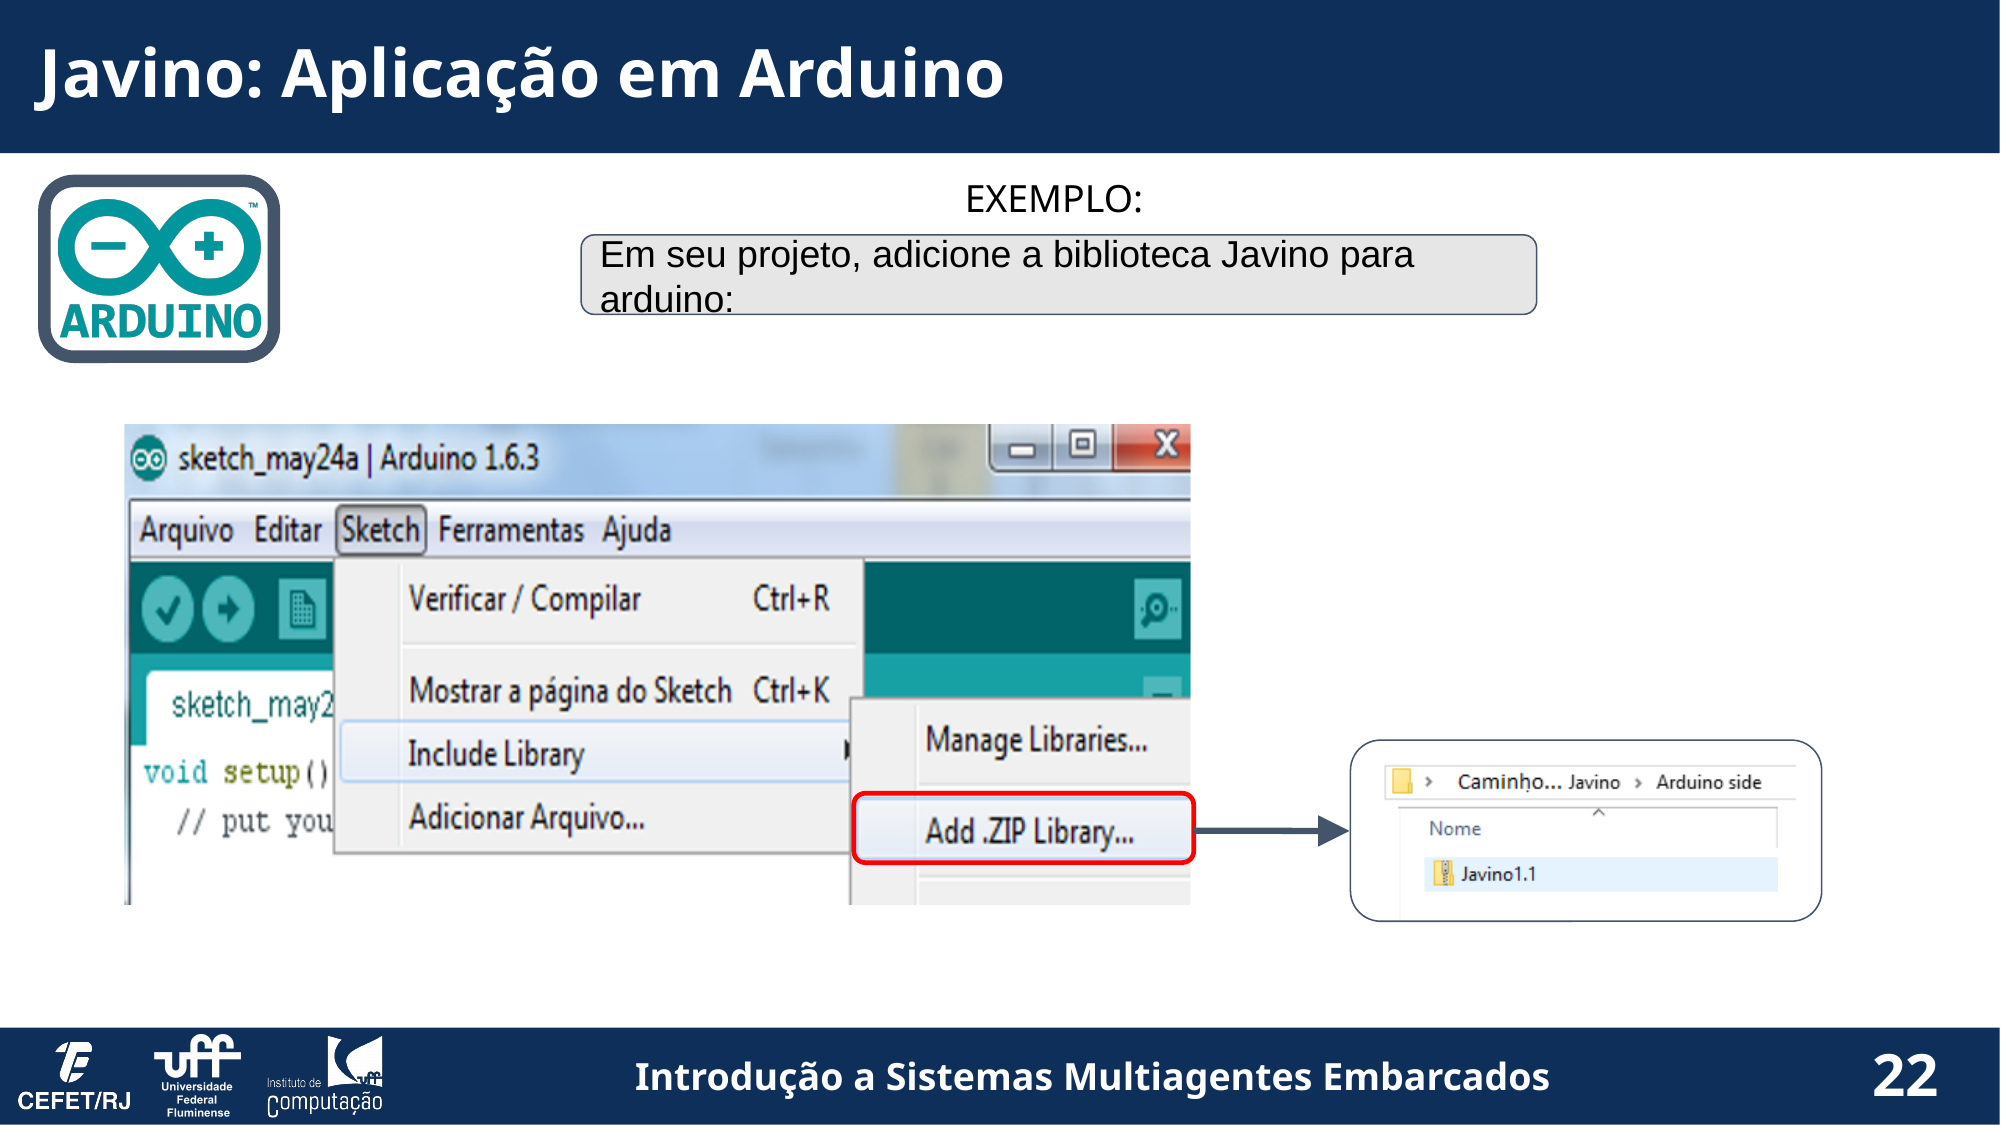

Javino: Aplicação em Arduino
EXEMPLO:
Em seu projeto, adicione a biblioteca Javino para arduino: